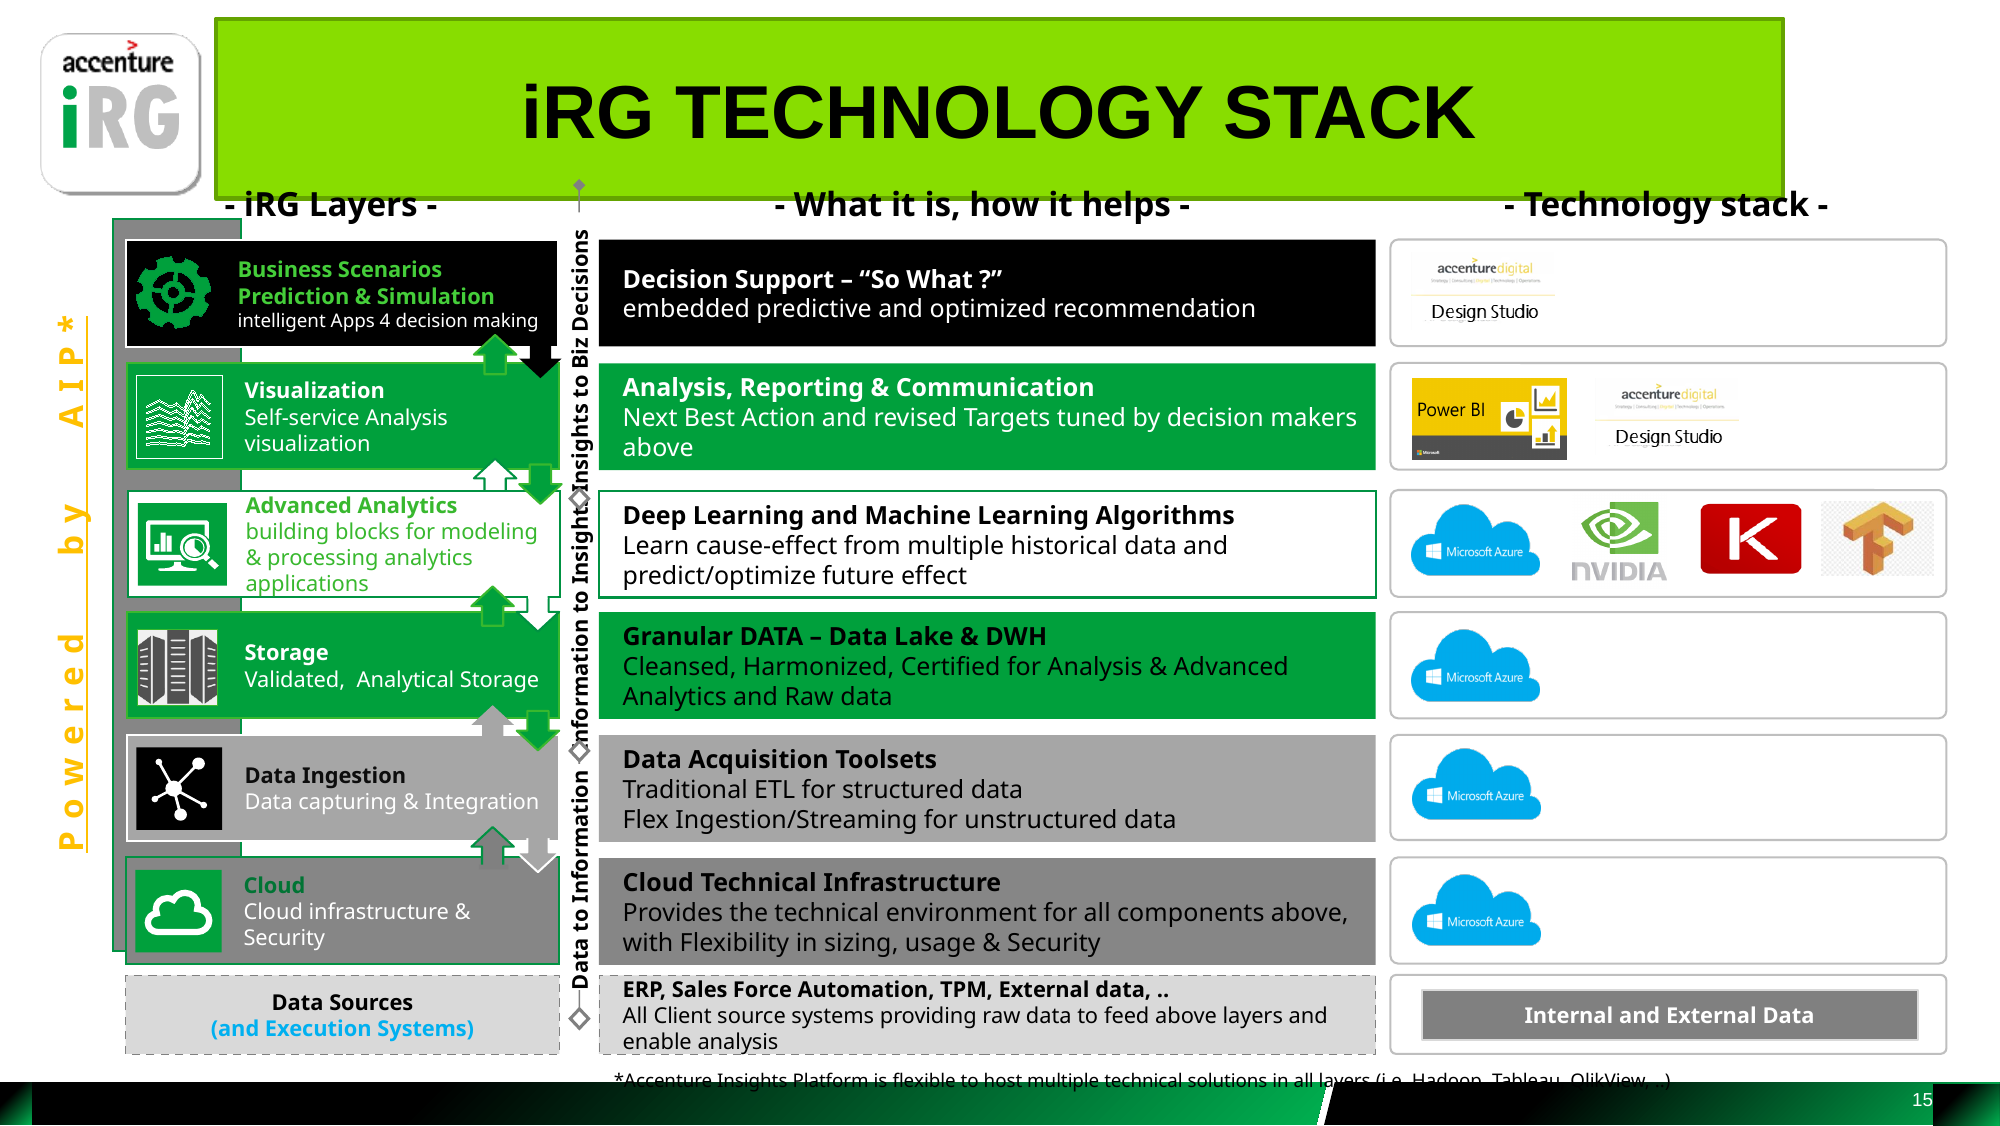

# iRG TECHNOLOGY STACK
- iRG Layers -
- What it is, how it helps -
- Technology stack -
Decision Support – “So What ?”
embedded predictive and optimized recommendation
Business Scenarios Prediction & Simulation
intelligent Apps 4 decision making
Insights to Biz Decisions
Visualization
Self-service Analysis visualization
Analysis, Reporting & Communication
Next Best Action and revised Targets tuned by decision makers above
Advanced Analytics
building blocks for modeling & processing analytics applications
Deep Learning and Machine Learning Algorithms
Learn cause-effect from multiple historical data and predict/optimize future effect
By PoS/Segment
Powered by AIP*
Information to Insights
Granular DATA – Data Lake & DWH
Cleansed, Harmonized, Certified for Analysis & Advanced Analytics and Raw data
Storage
Validated, Analytical Storage
Data Ingestion
Data capturing & Integration
Data Acquisition Toolsets
Traditional ETL for structured data
Flex Ingestion/Streaming for unstructured data
Cloud
Cloud infrastructure & Security
Cloud Technical Infrastructure
Provides the technical environment for all components above, with Flexibility in sizing, usage & Security
Data to Information
Data Sources
(and Execution Systems)
ERP, Sales Force Automation, TPM, External data, ..
All Client source systems providing raw data to feed above layers and enable analysis
Internal and External Data
*Accenture Insights Platform is flexible to host multiple technical solutions in all layers (i.e. Hadoop, Tableau, QlikView, ..)